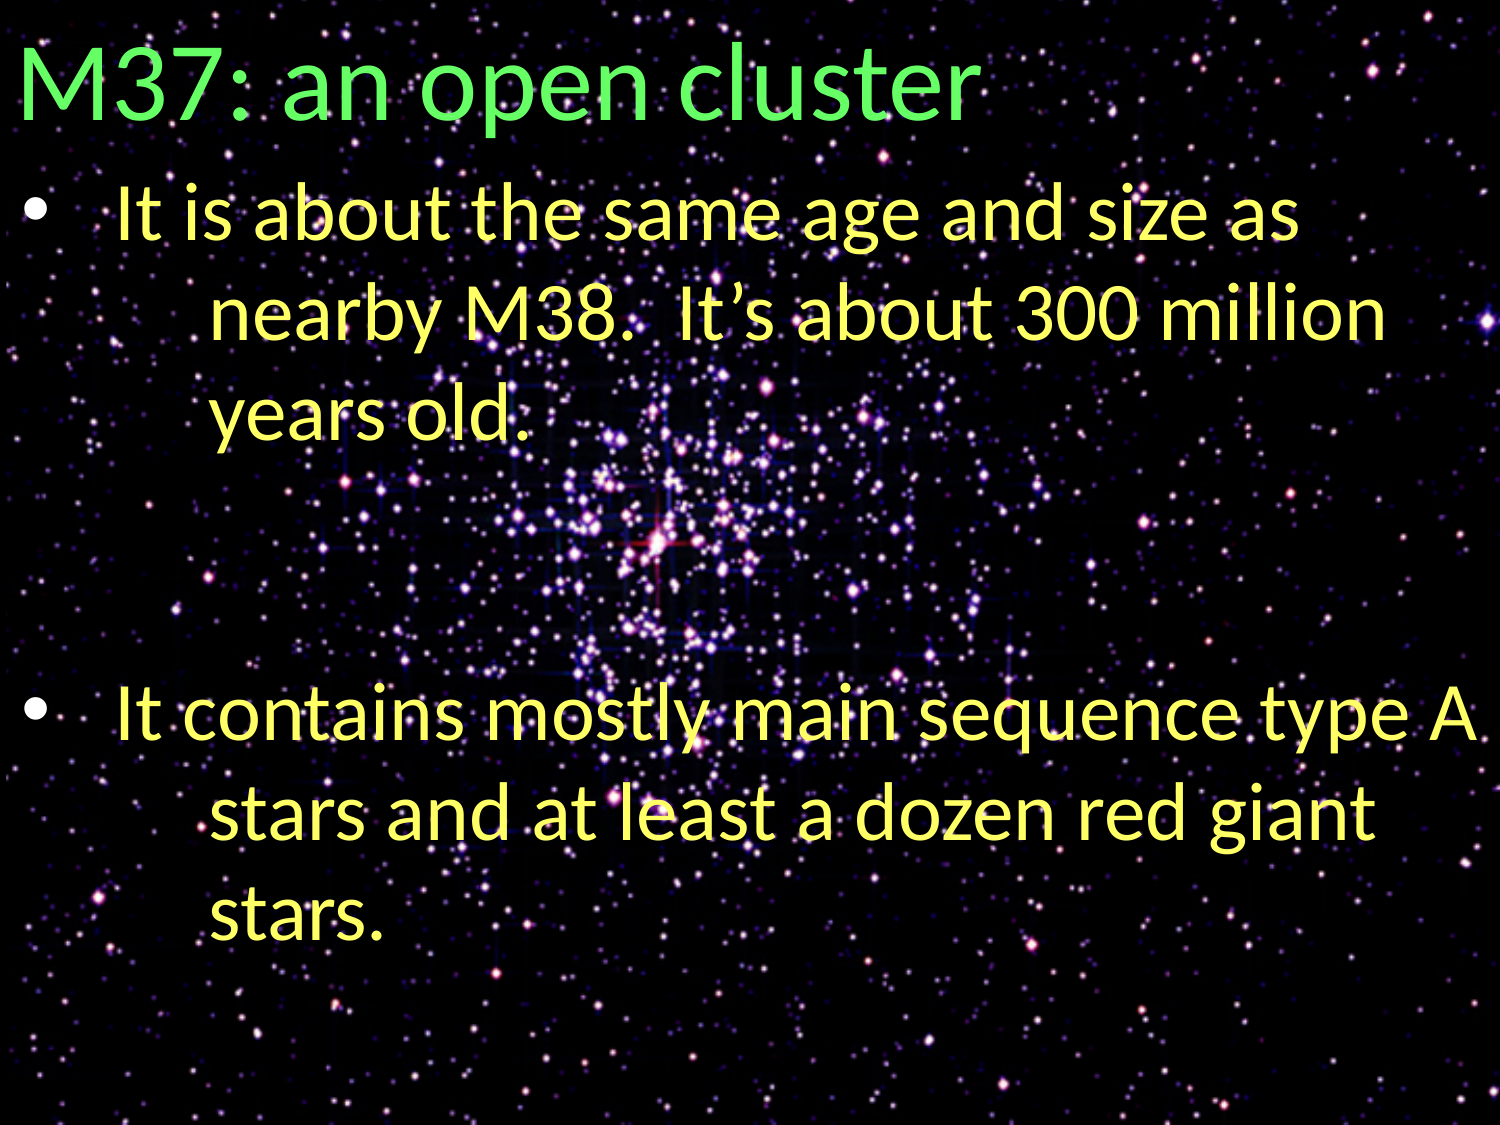

M37: an open cluster
It is about the same age and size as nearby M38. It’s about 300 million years old.
It contains mostly main sequence type A stars and at least a dozen red giant stars.